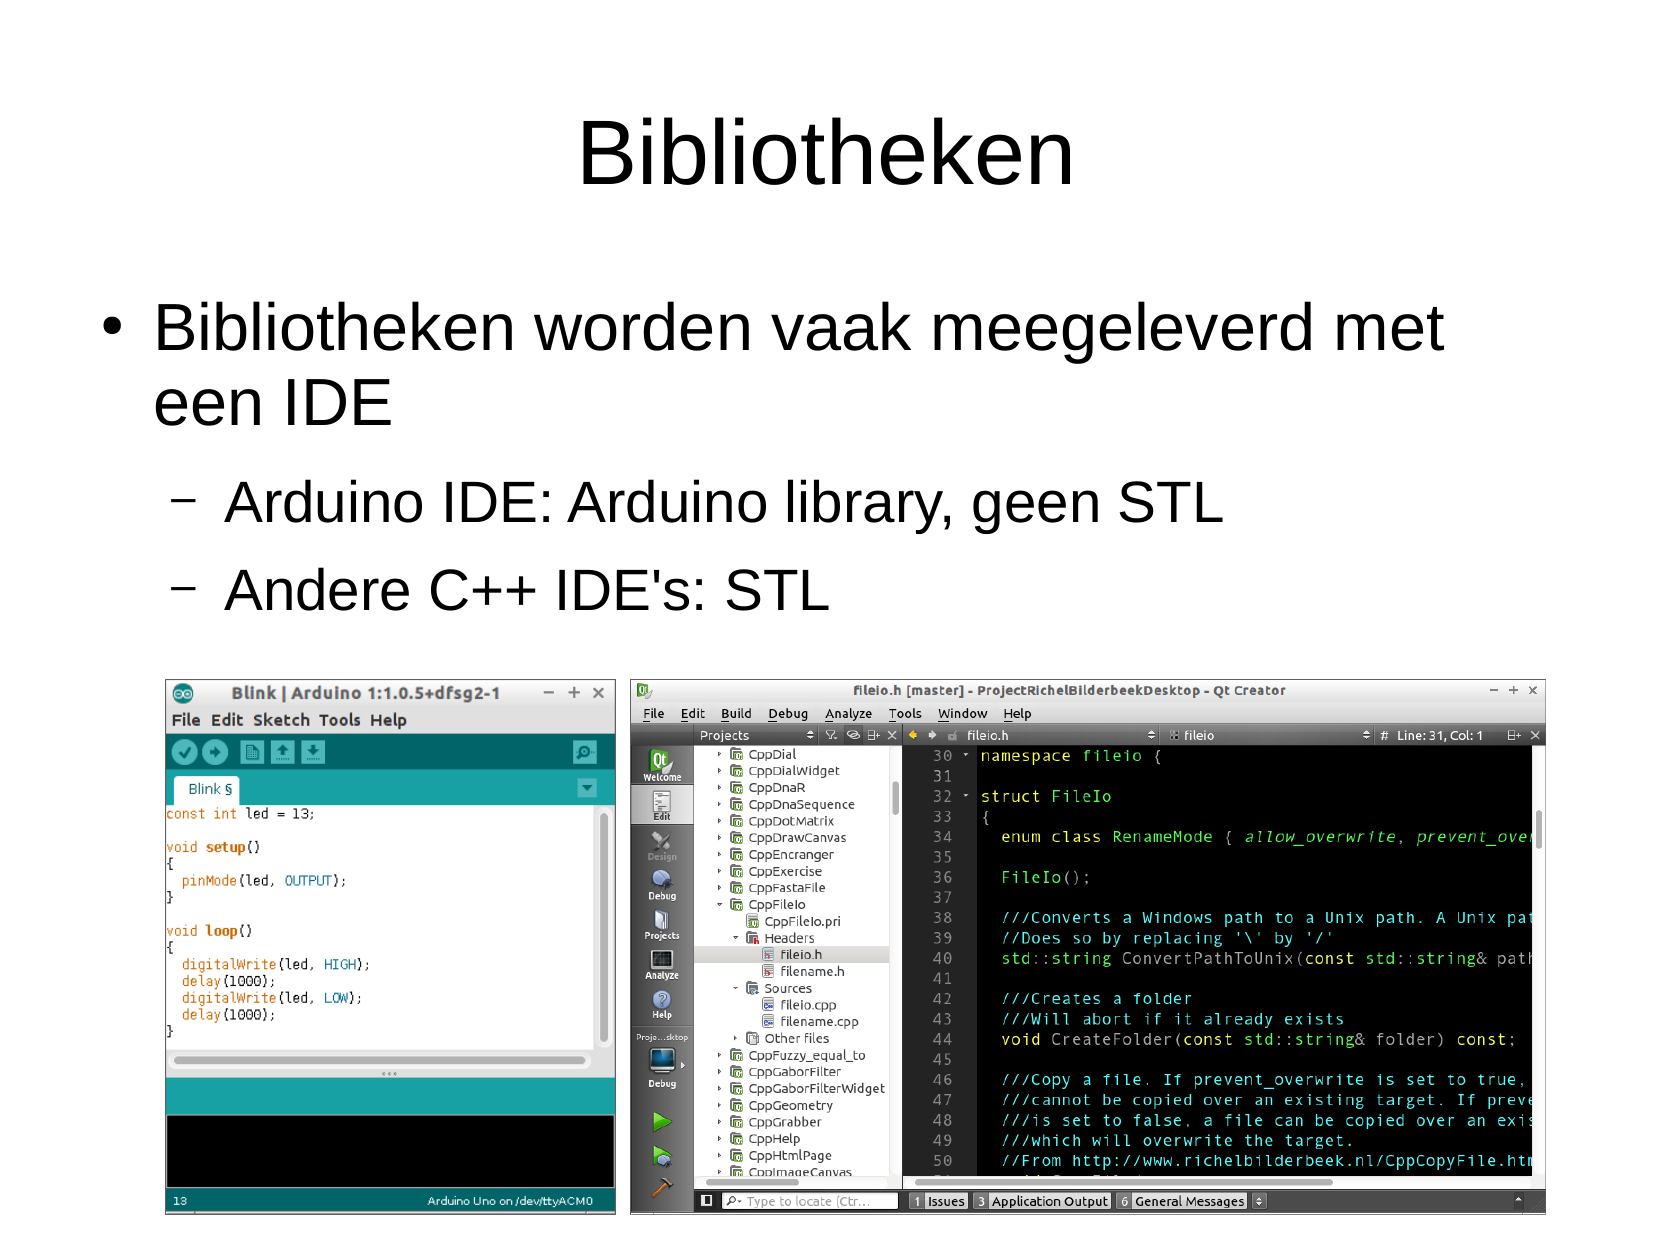

# Bibliotheken
Bibliotheken worden vaak meegeleverd met een IDE
Arduino IDE: Arduino library, geen STL
Andere C++ IDE's: STL